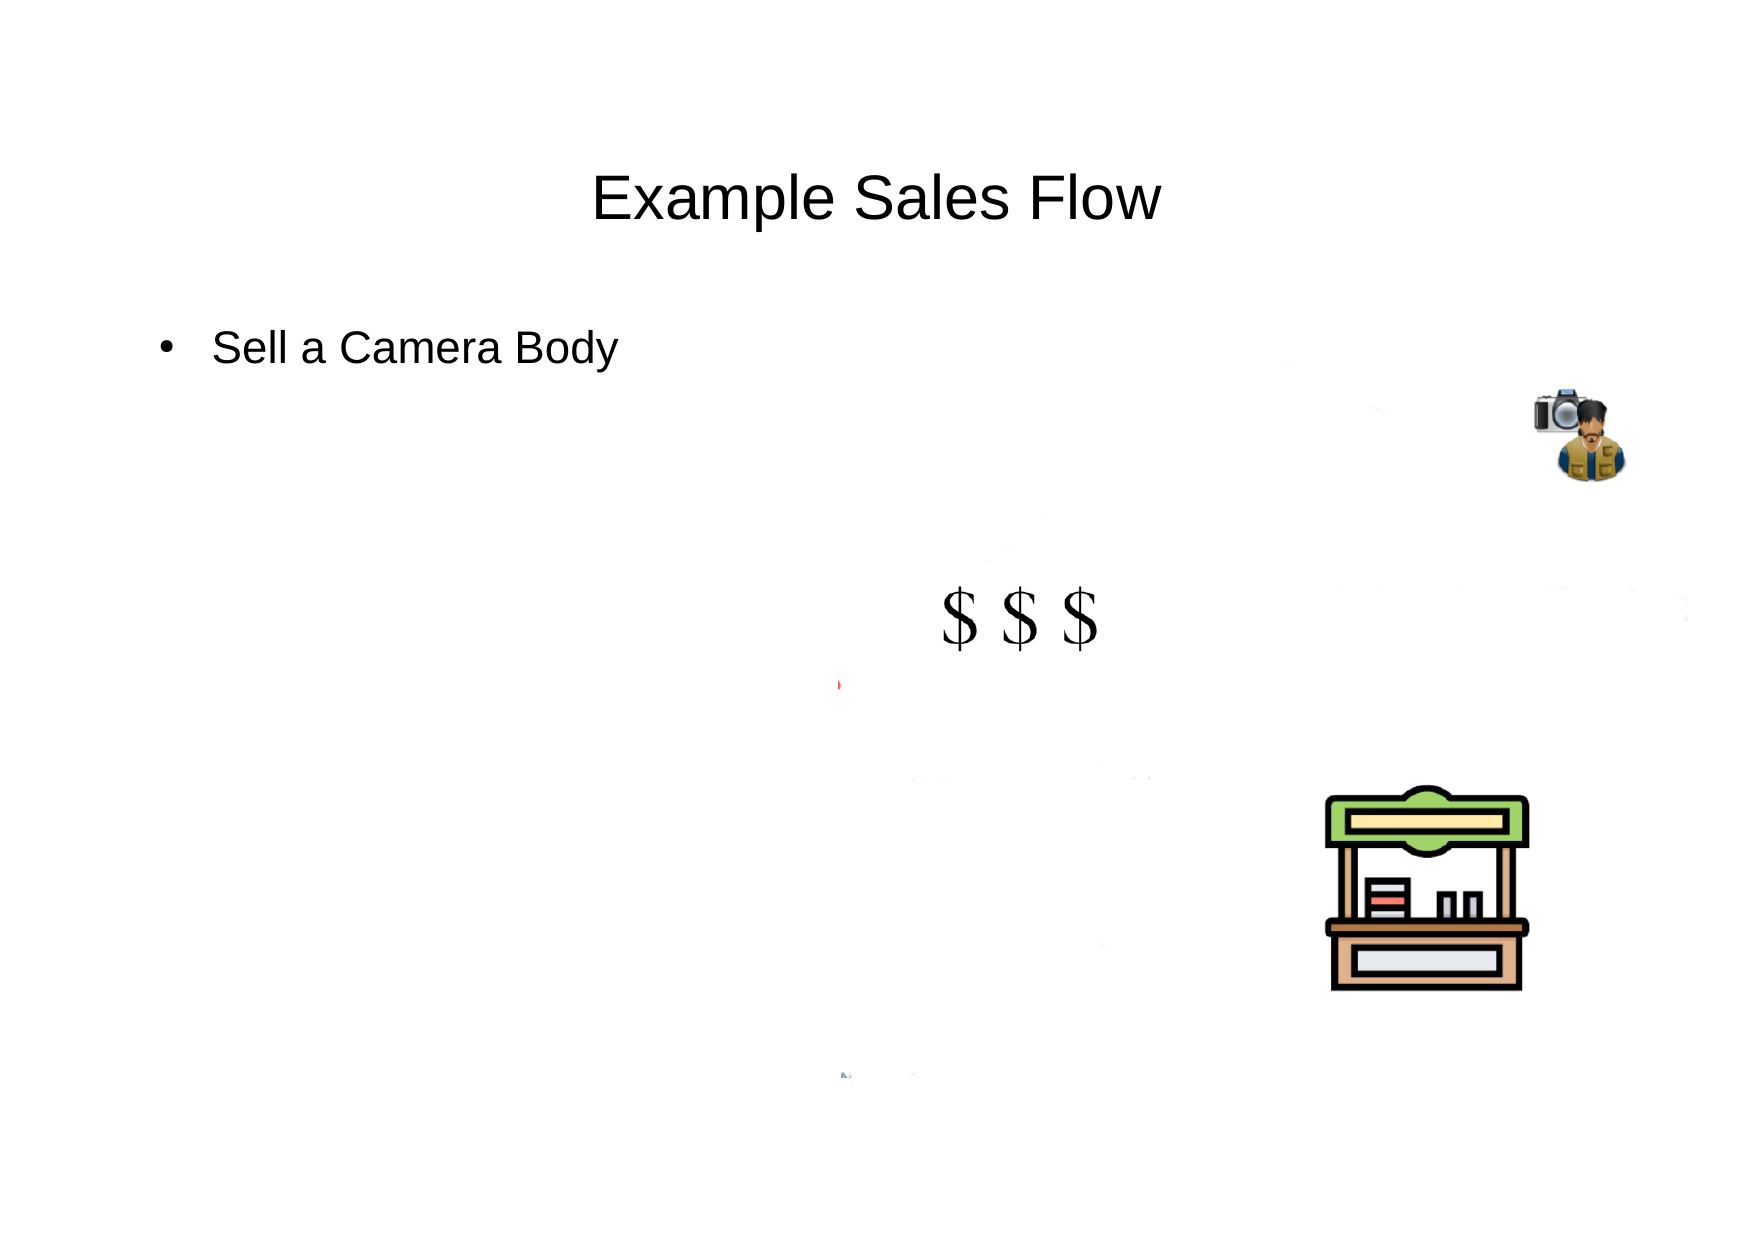

# Example Sales Flow
Sell a Camera Body